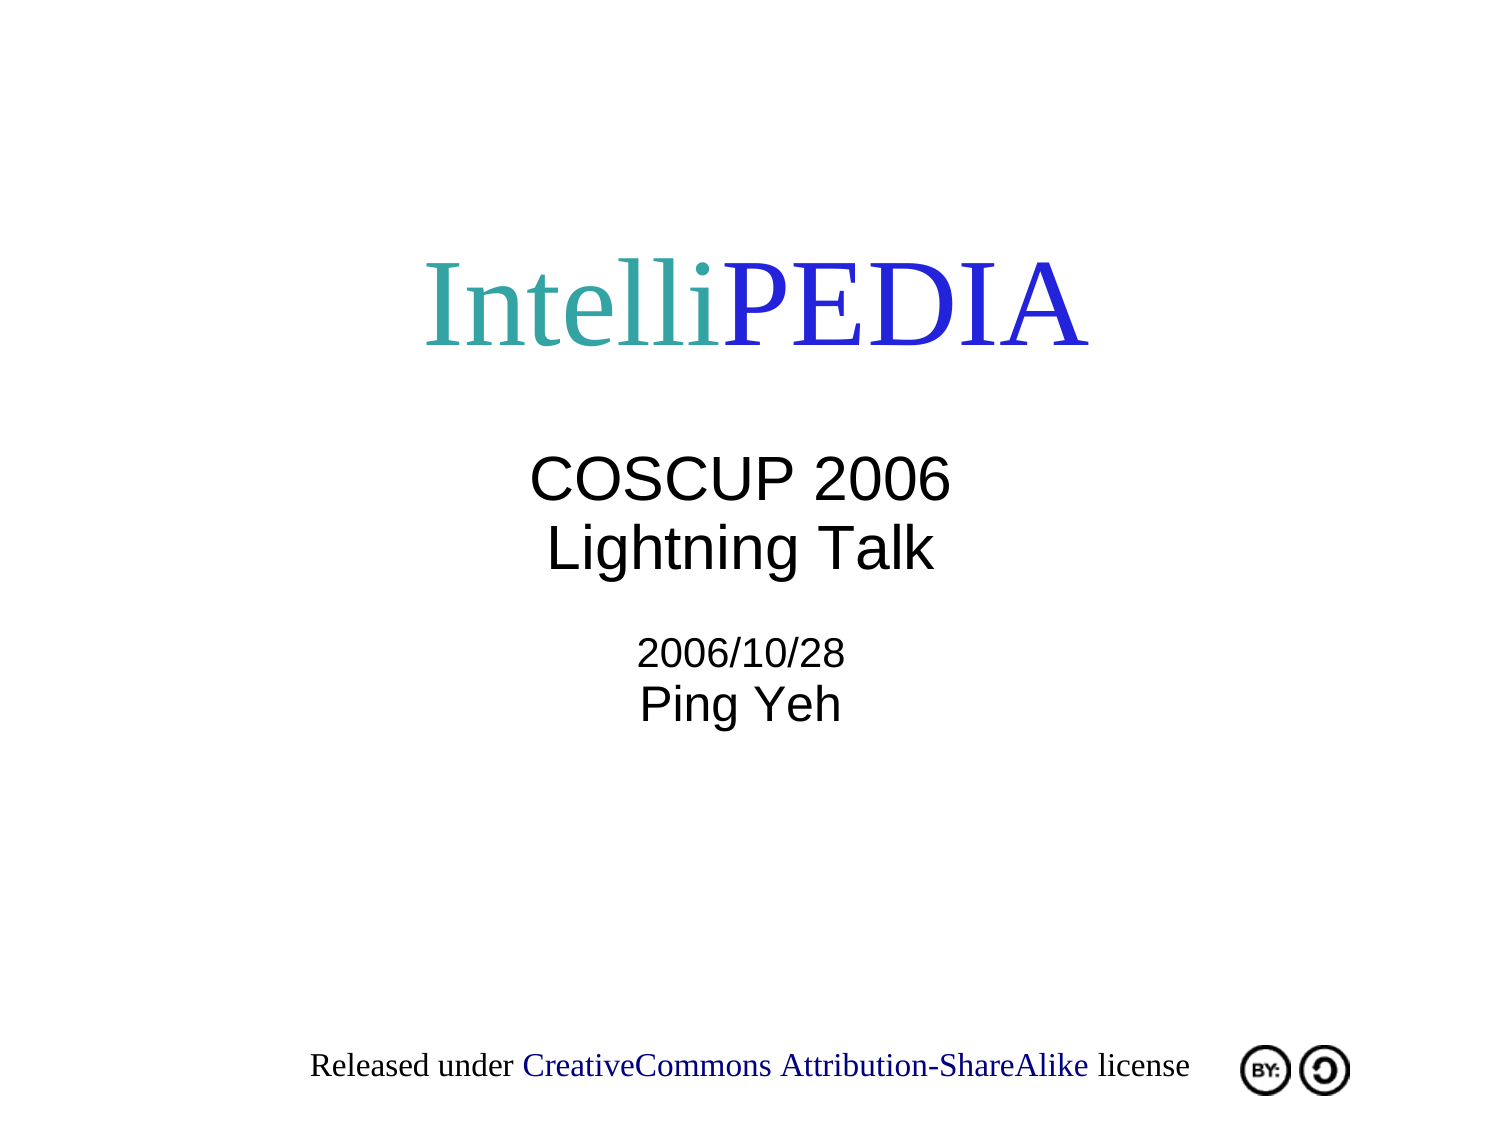

IntelliPEDIA
COSCUP 2006
Lightning Talk
2006/10/28
Ping Yeh
Released under CreativeCommons Attribution-ShareAlike license